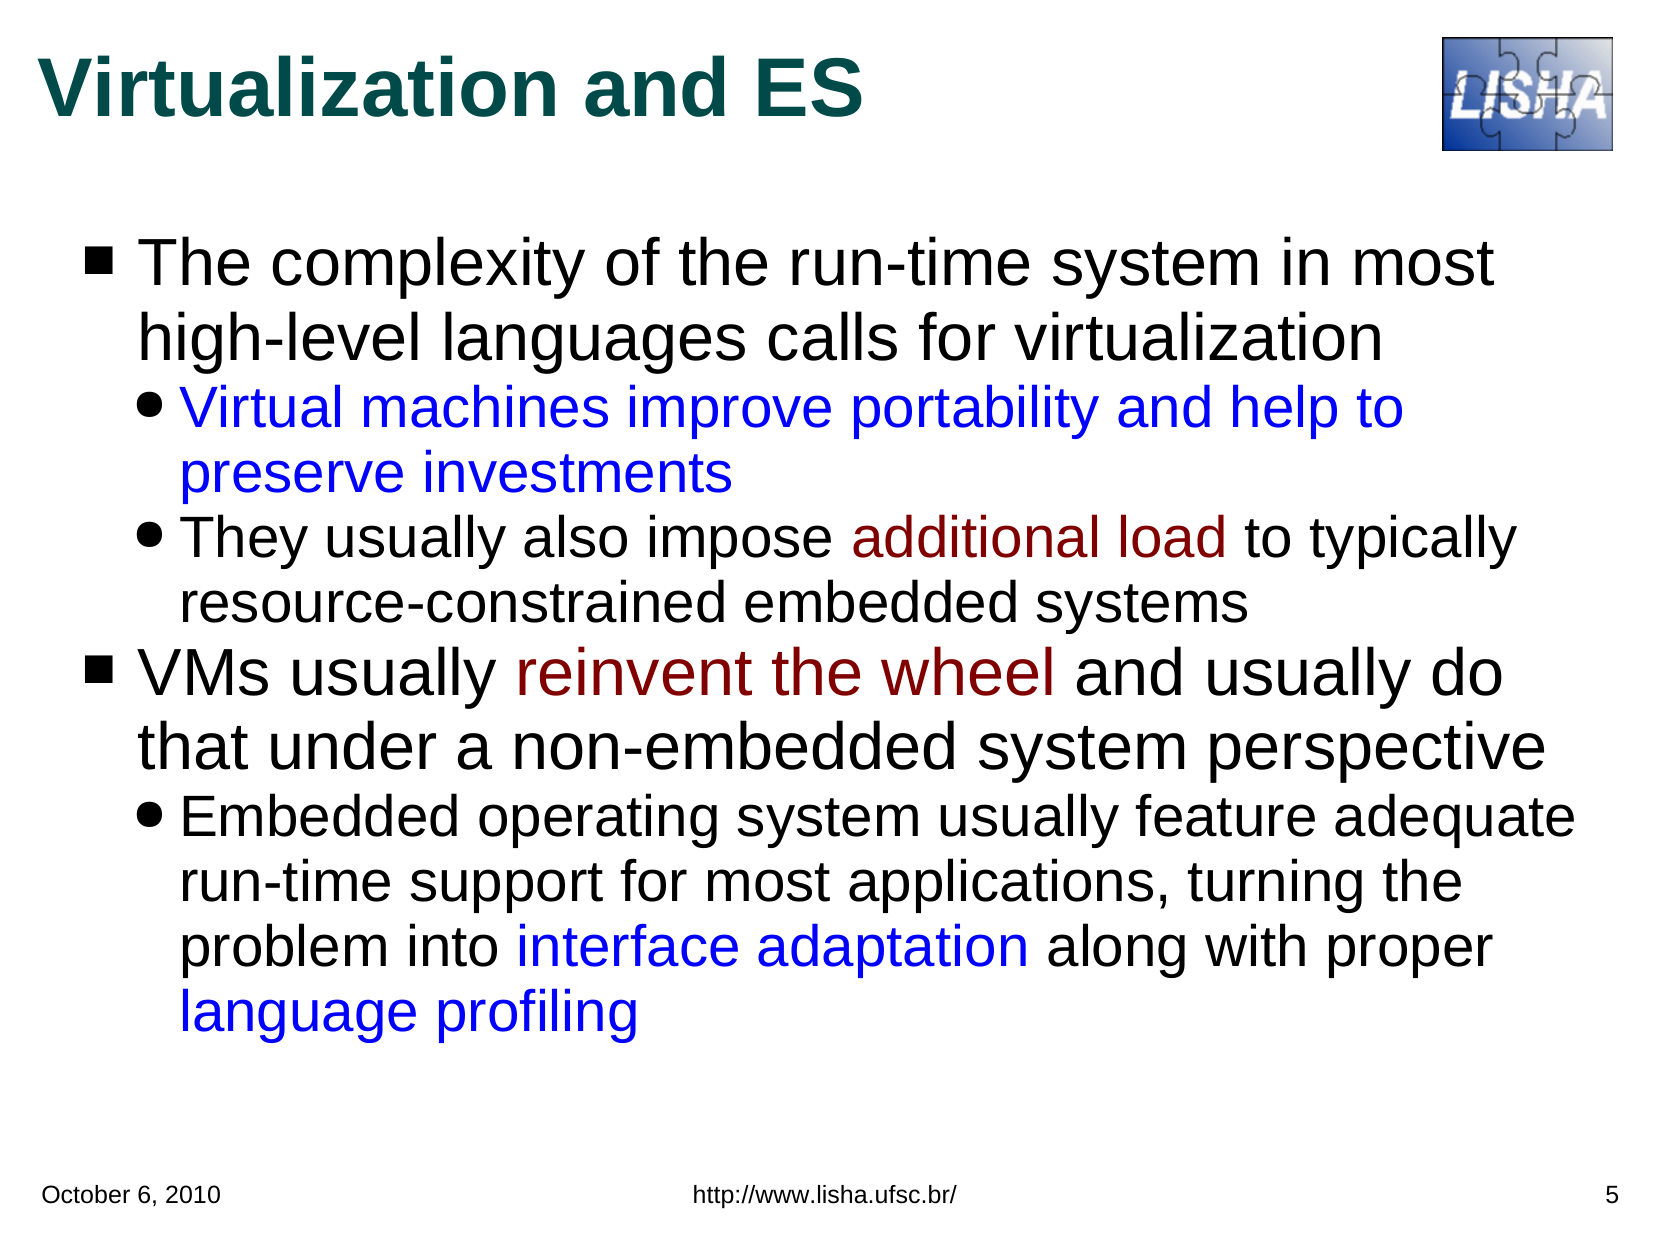

# Virtualization and ES
The complexity of the run-time system in most high-level languages calls for virtualization
Virtual machines improve portability and help to preserve investments
They usually also impose additional load to typically resource-constrained embedded systems
VMs usually reinvent the wheel and usually do that under a non-embedded system perspective
Embedded operating system usually feature adequate run-time support for most applications, turning the problem into interface adaptation along with proper language profiling